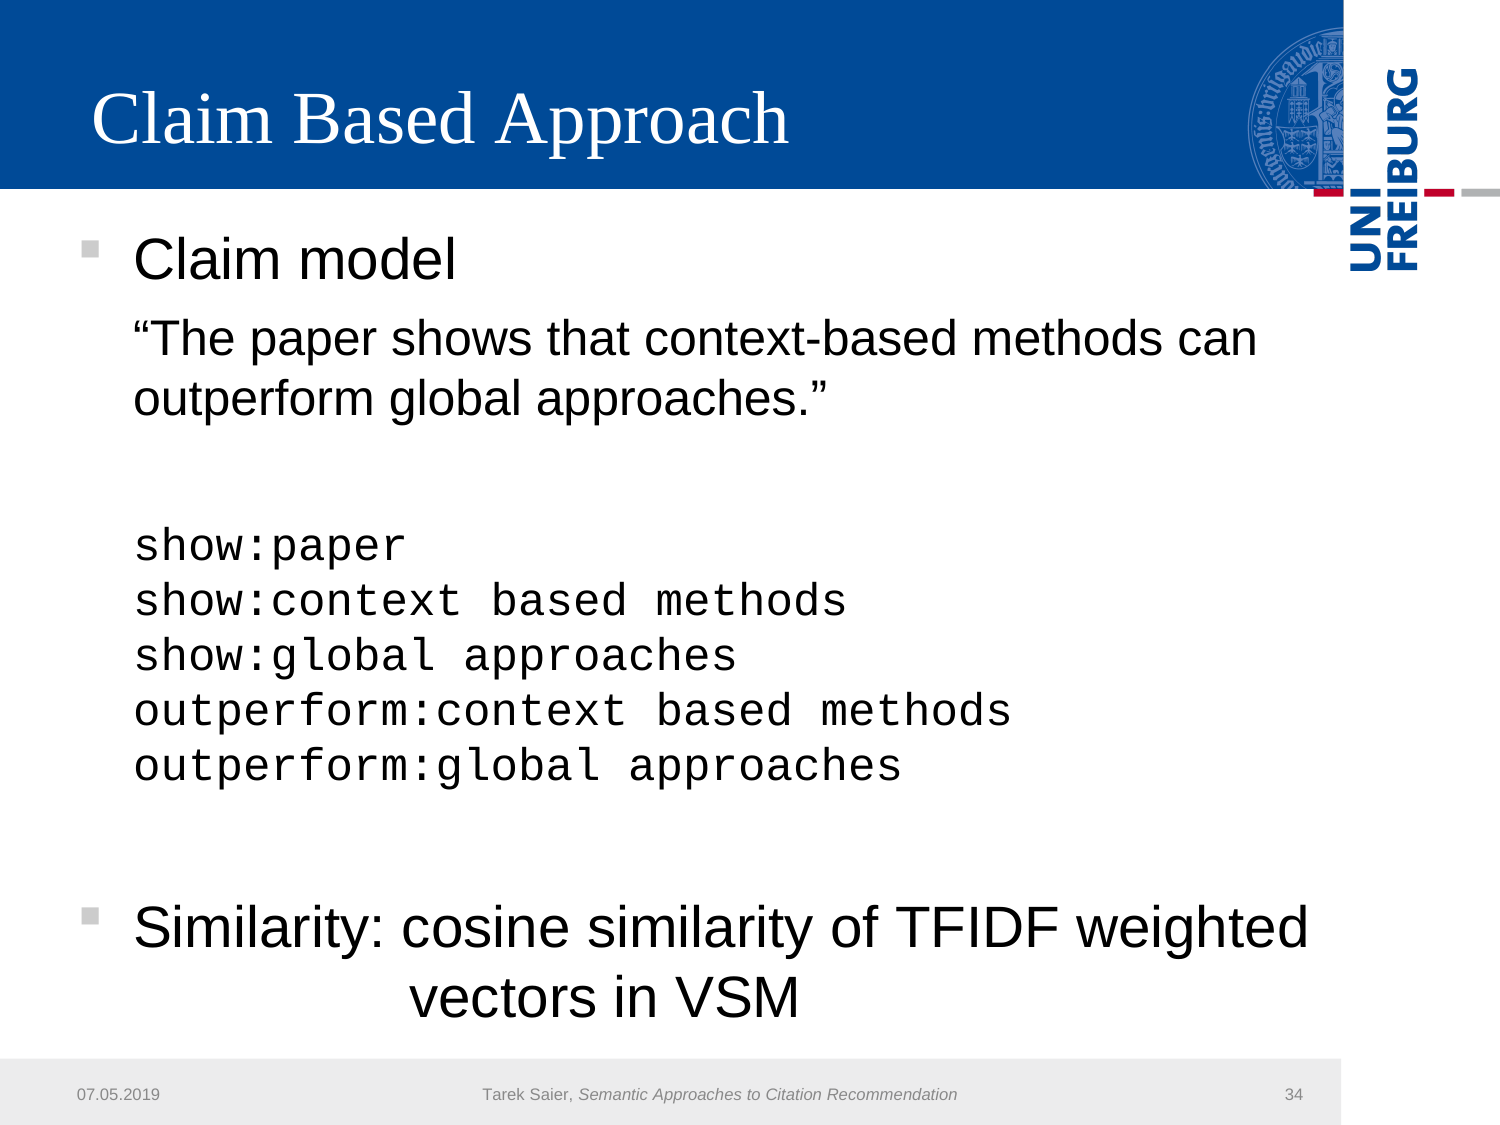

# Claim Based Approach
Claim model
“The paper shows that context-based methods can outperform global approaches.”
show:paper
show:context based methods
show:global approaches
outperform:context based methods
outperform:global approaches
Similarity: cosine similarity of TFIDF weighted
		 vectors in VSM
Präsentationstitel
34